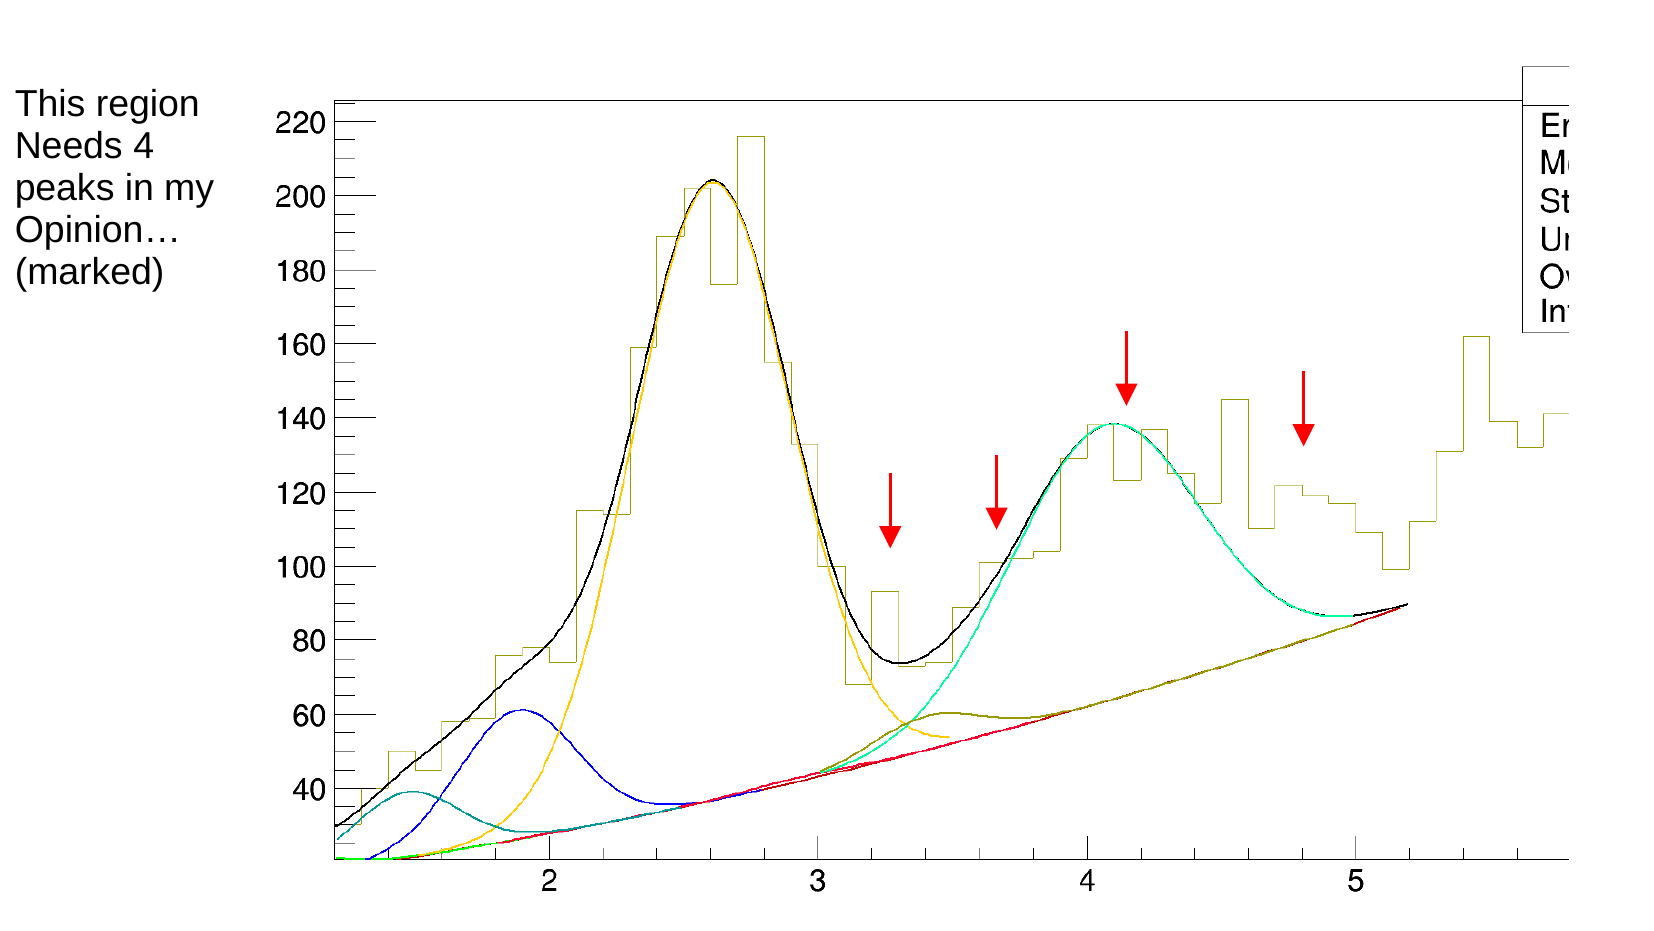

This region
Needs 4 peaks in my
Opinion… (marked)